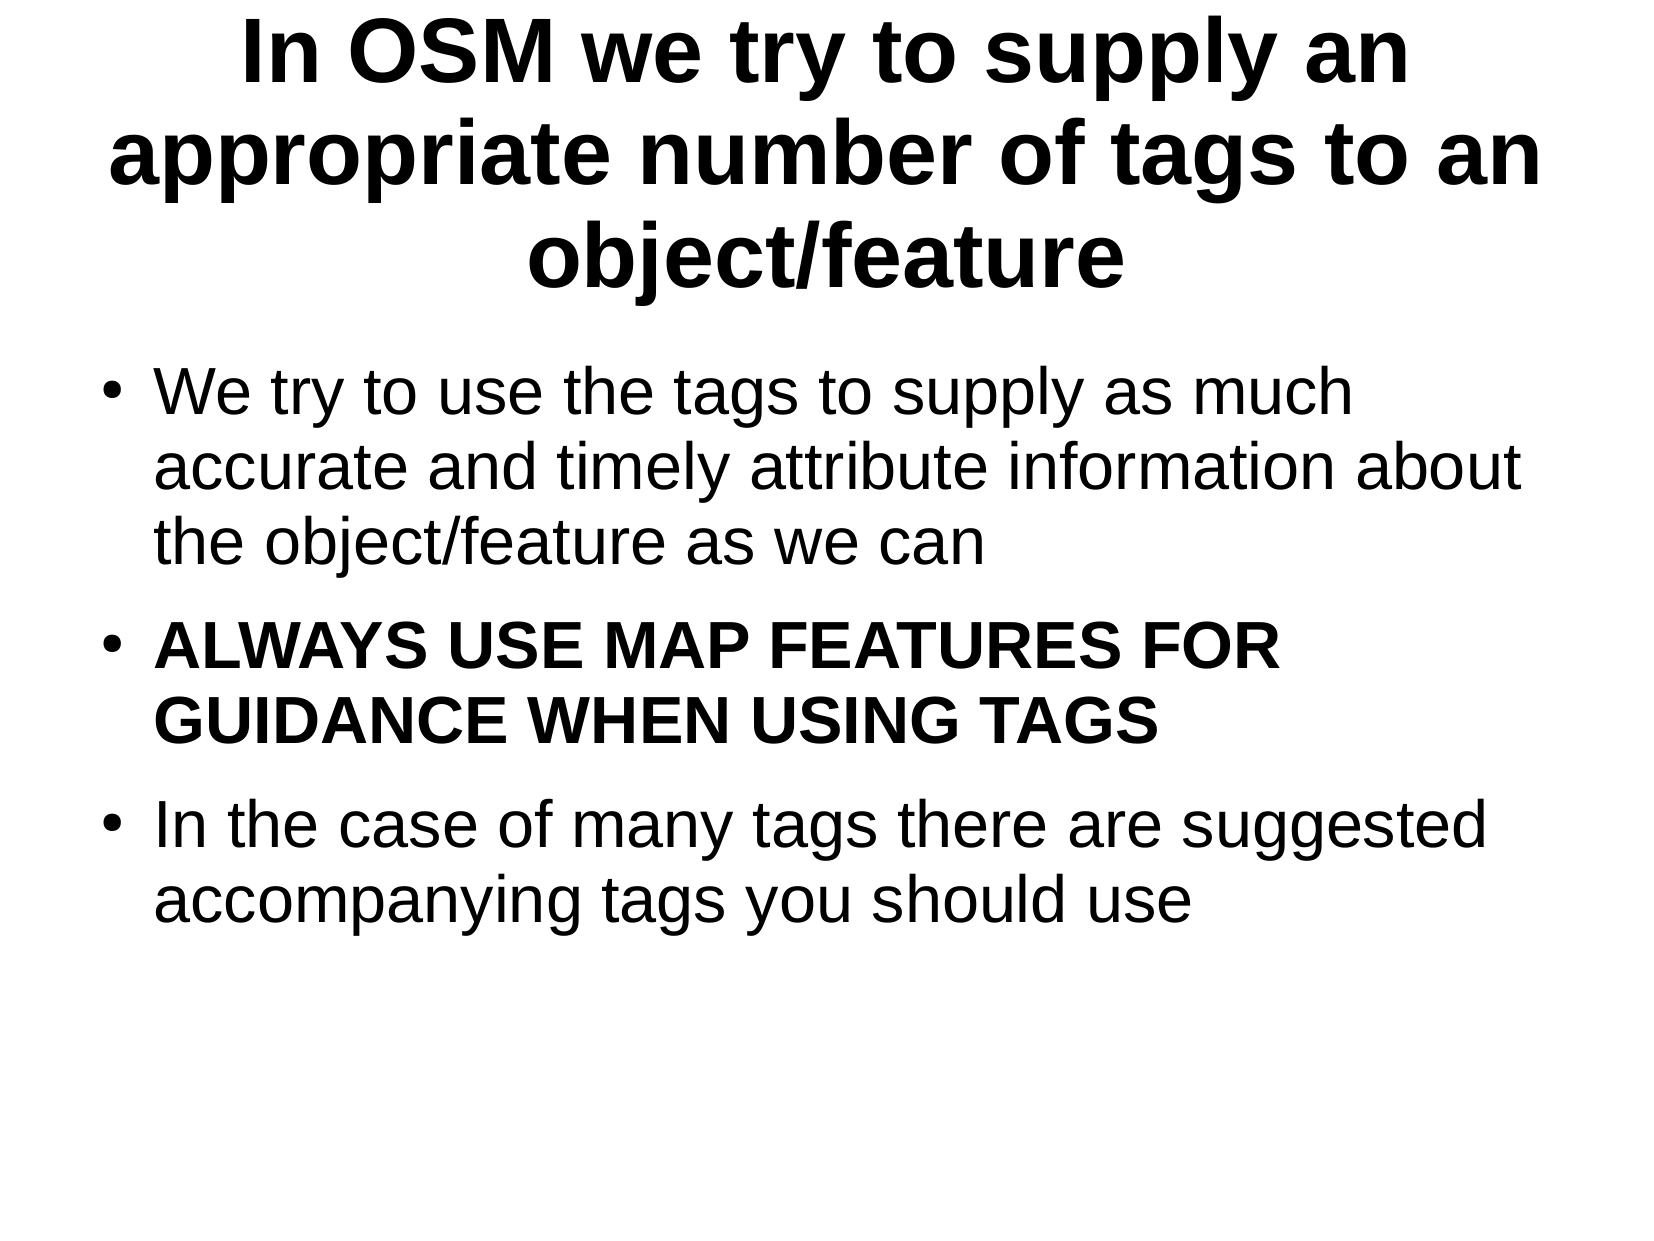

# In OSM we try to supply an appropriate number of tags to an object/feature
We try to use the tags to supply as much accurate and timely attribute information about the object/feature as we can
ALWAYS USE MAP FEATURES FOR GUIDANCE WHEN USING TAGS
In the case of many tags there are suggested accompanying tags you should use